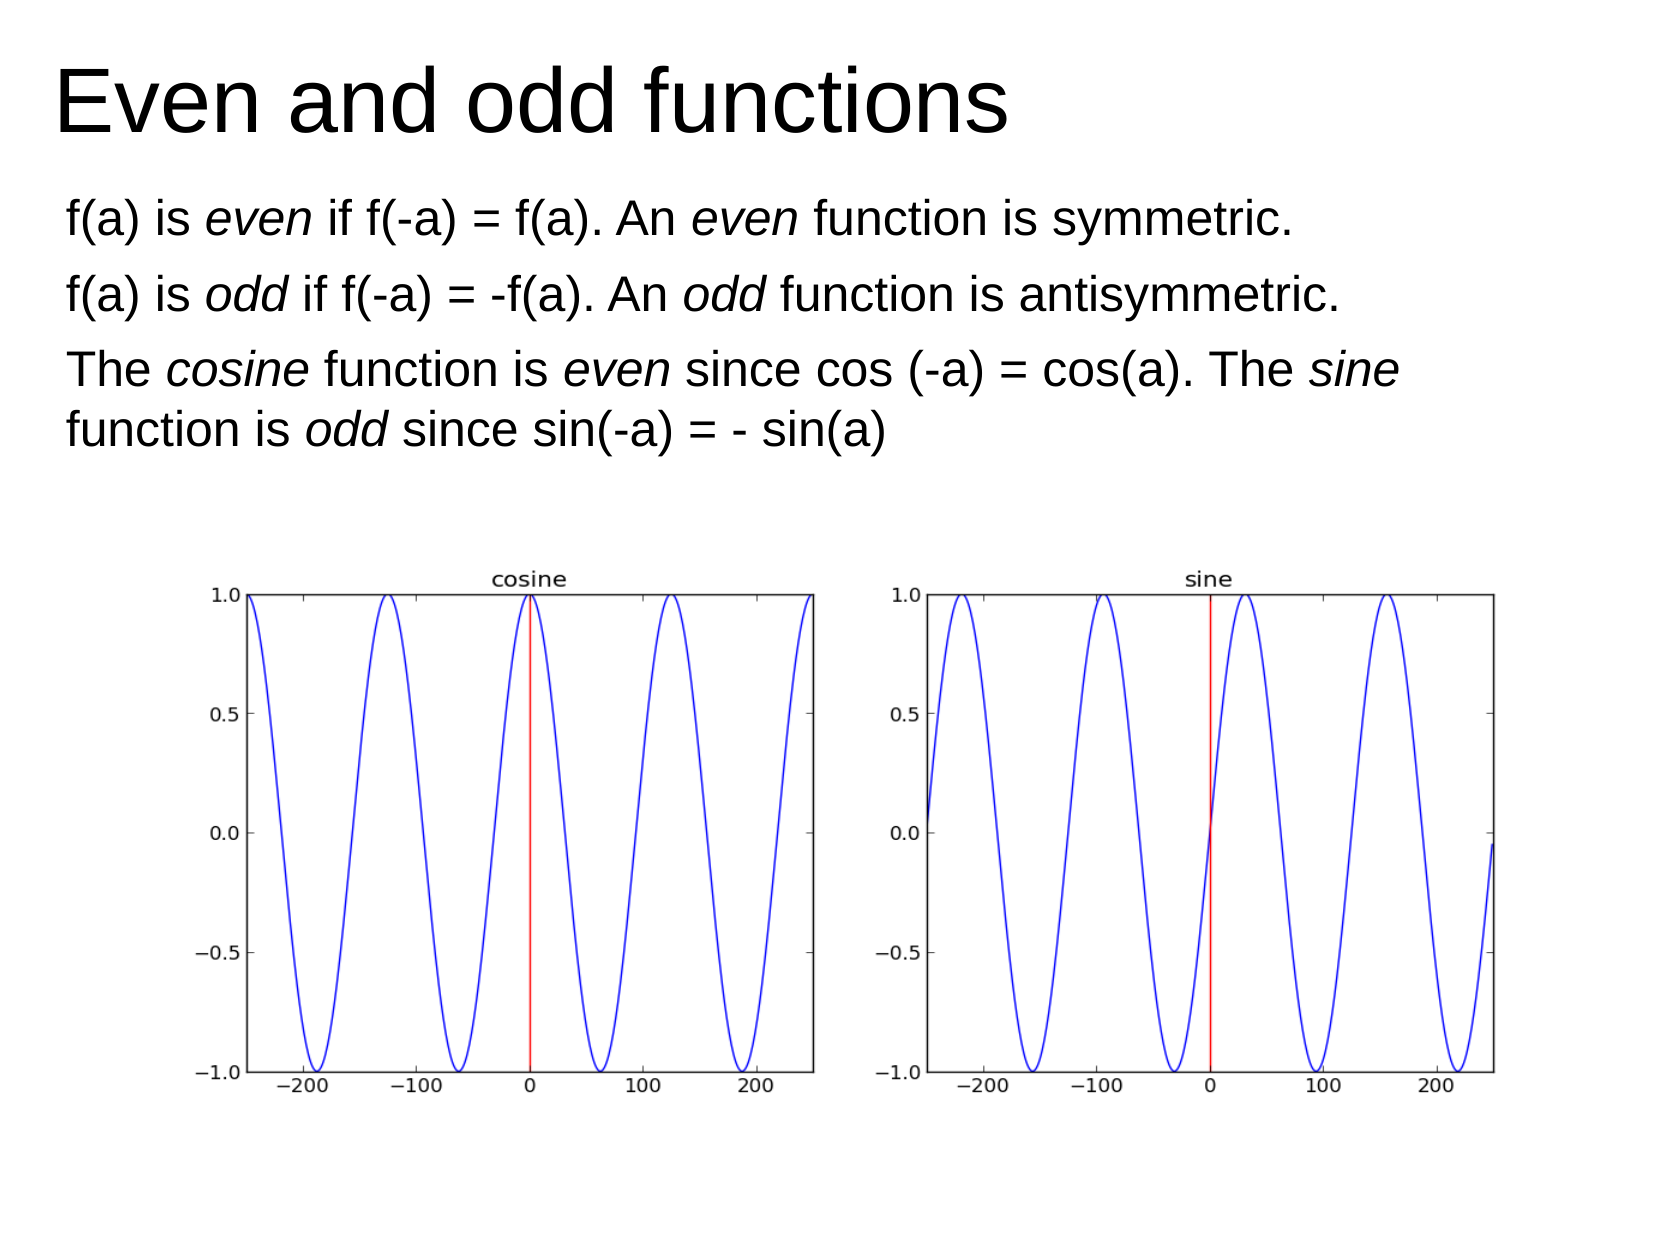

# Even and odd functions
f(a) is even if f(-a) = f(a). An even function is symmetric.
f(a) is odd if f(-a) = -f(a). An odd function is antisymmetric.
The cosine function is even since cos (-a) = cos(a). The sine function is odd since sin(-a) = - sin(a)